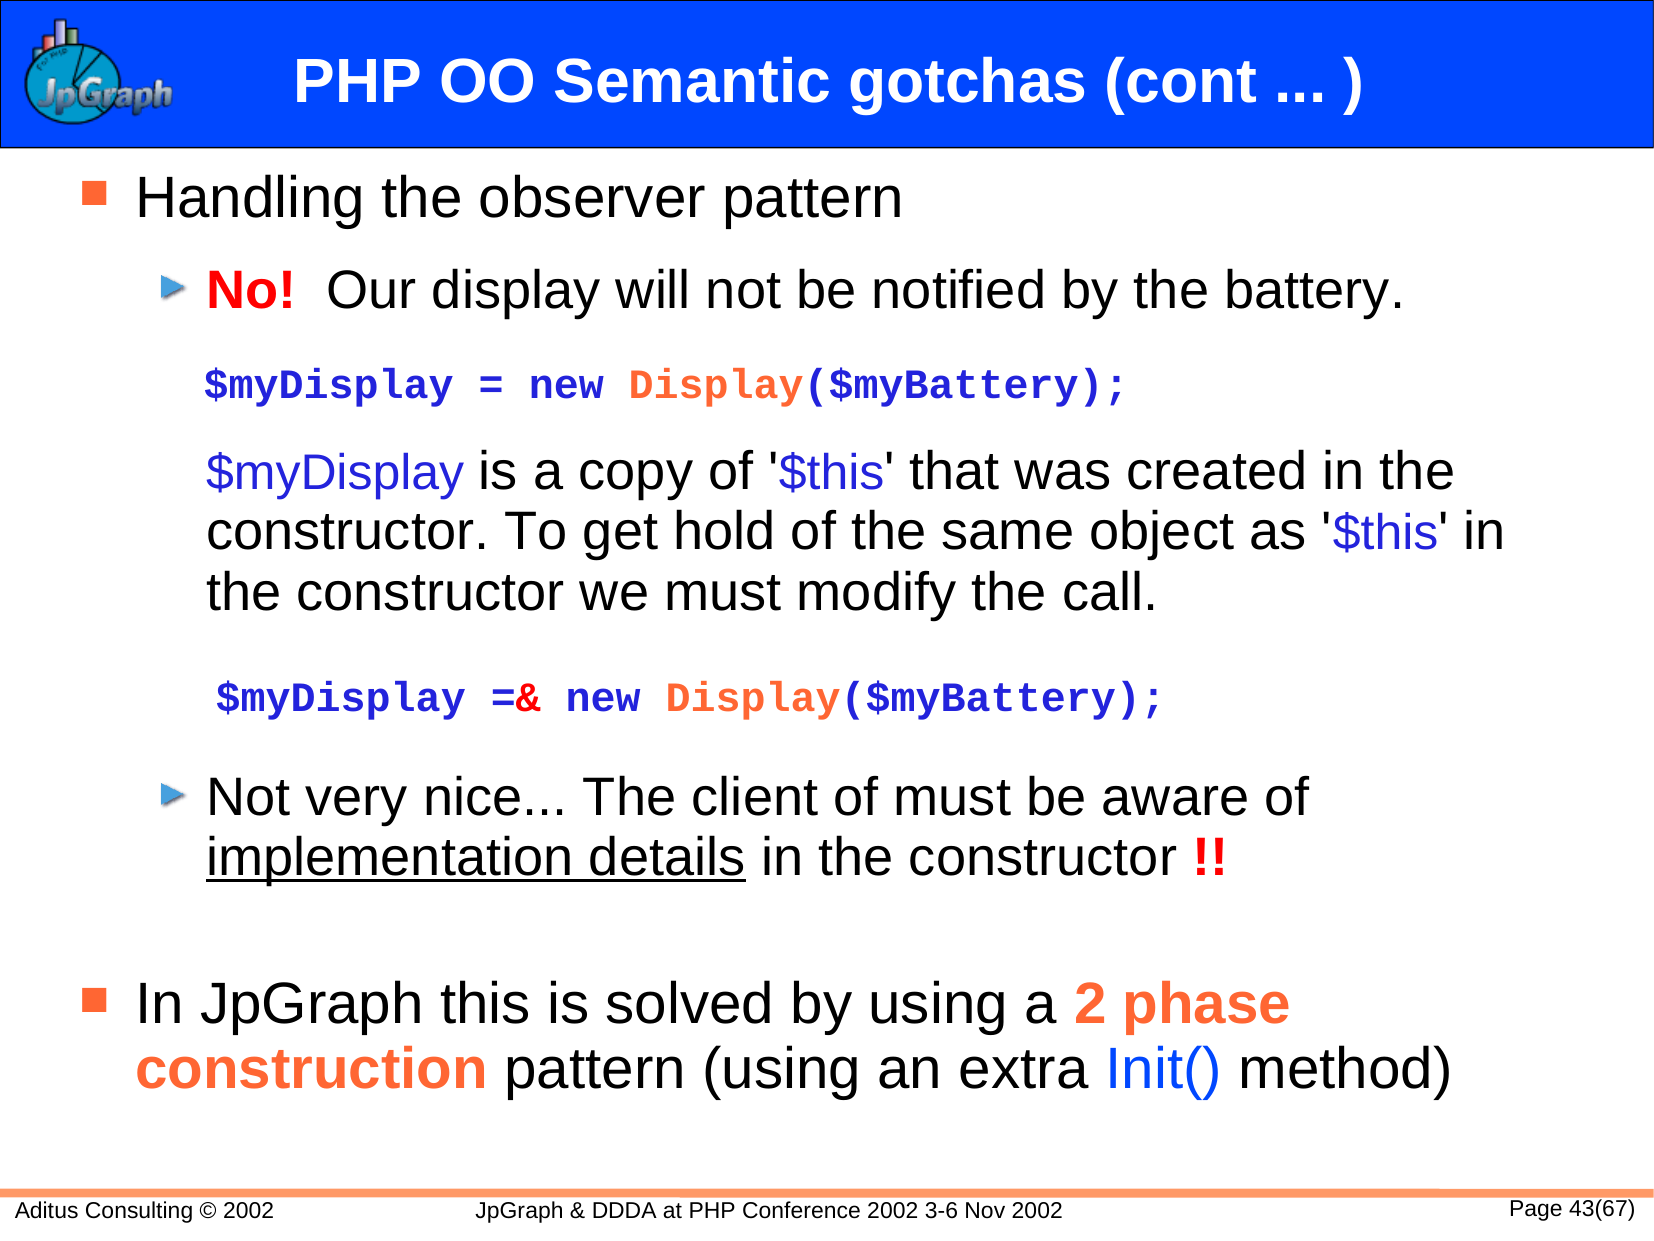

# PHP OO Semantic gotchas (cont ... )
Handling the observer pattern
No! Our display will not be notified by the battery.
$myDisplay is a copy of '$this' that was created in the constructor. To get hold of the same object as '$this' in the constructor we must modify the call.
Not very nice... The client of must be aware of implementation details in the constructor !!
In JpGraph this is solved by using a 2 phase construction pattern (using an extra Init() method)
$myDisplay = new Display($myBattery);
$myDisplay =& new Display($myBattery);